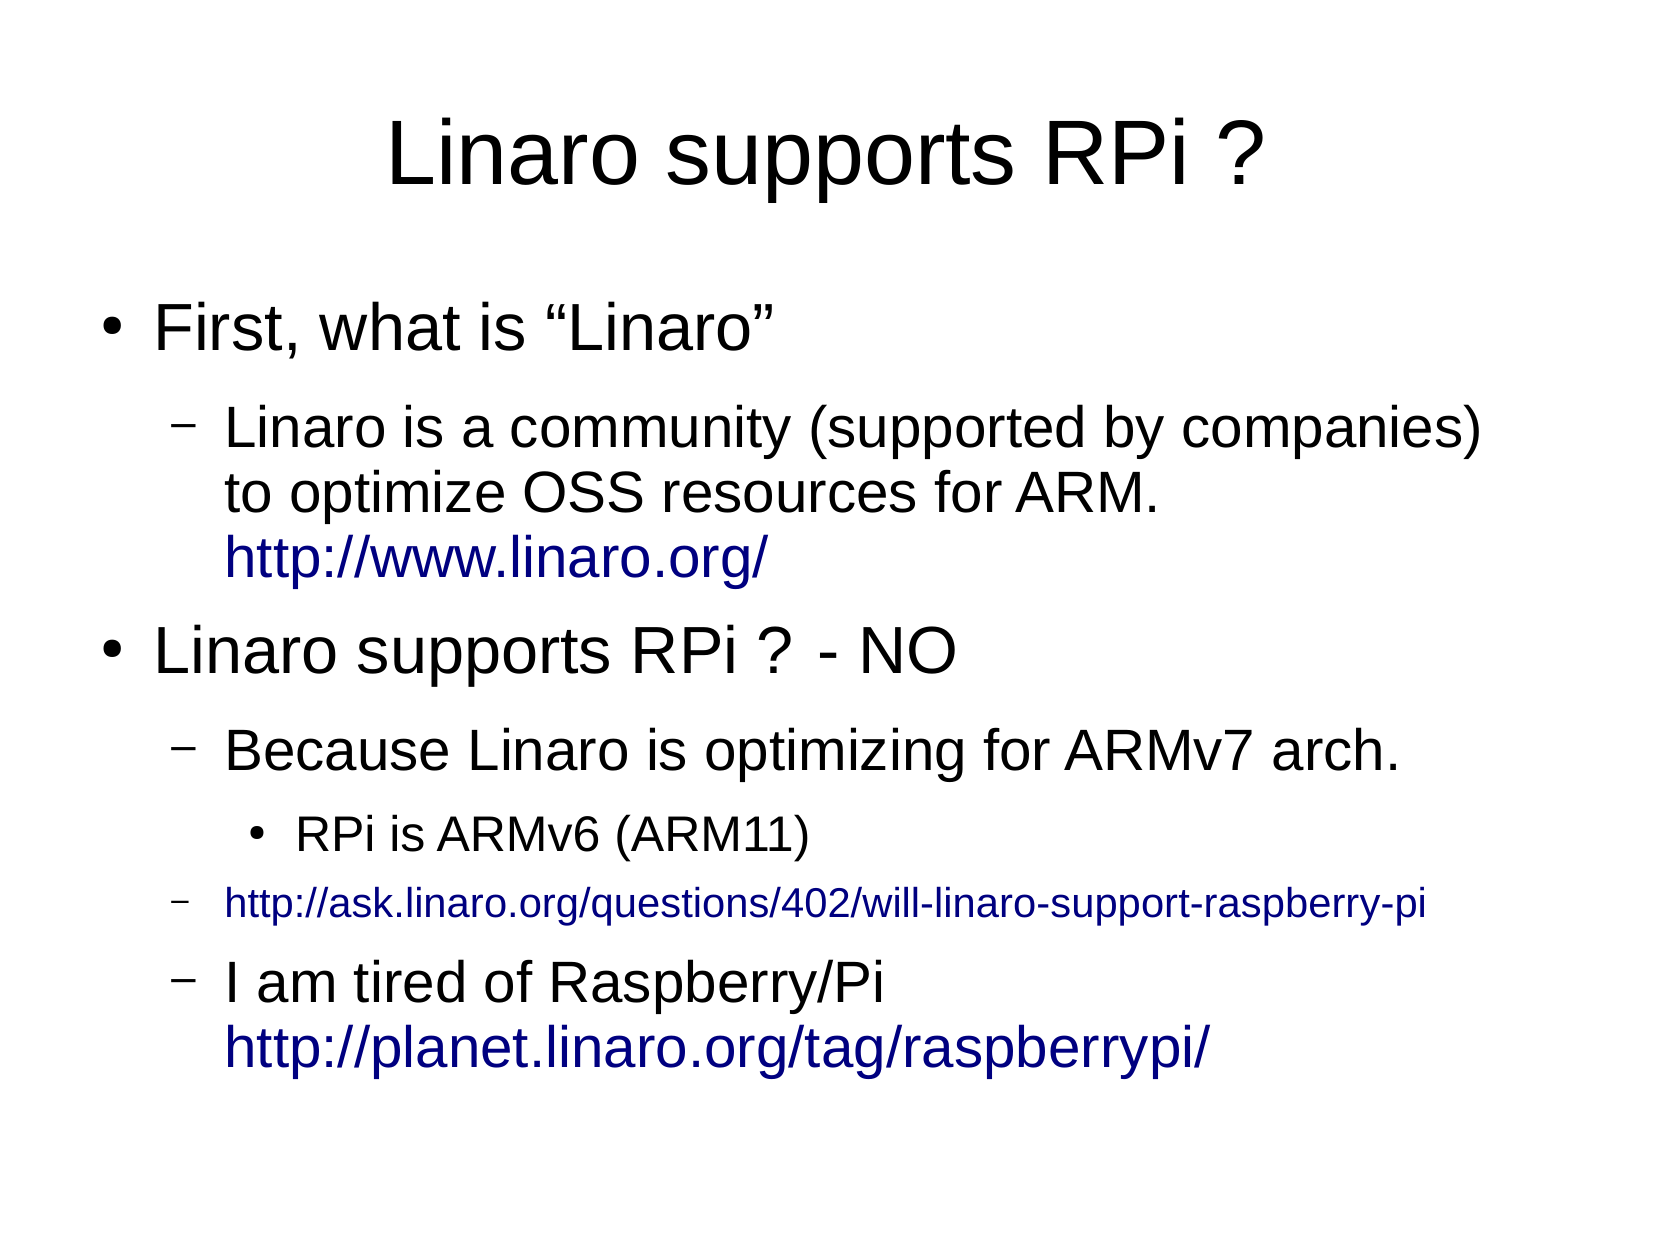

# Linaro supports RPi ?
First, what is “Linaro”
Linaro is a community (supported by companies)
to optimize OSS resources for ARM.
http://www.linaro.org/
Linaro supports RPi ?	- NO
Because Linaro is optimizing for ARMv7 arch.
RPi is ARMv6 (ARM11)
http://ask.linaro.org/questions/402/will-linaro-support-raspberry-pi
I am tired of Raspberry/Pi
http://planet.linaro.org/tag/raspberrypi/